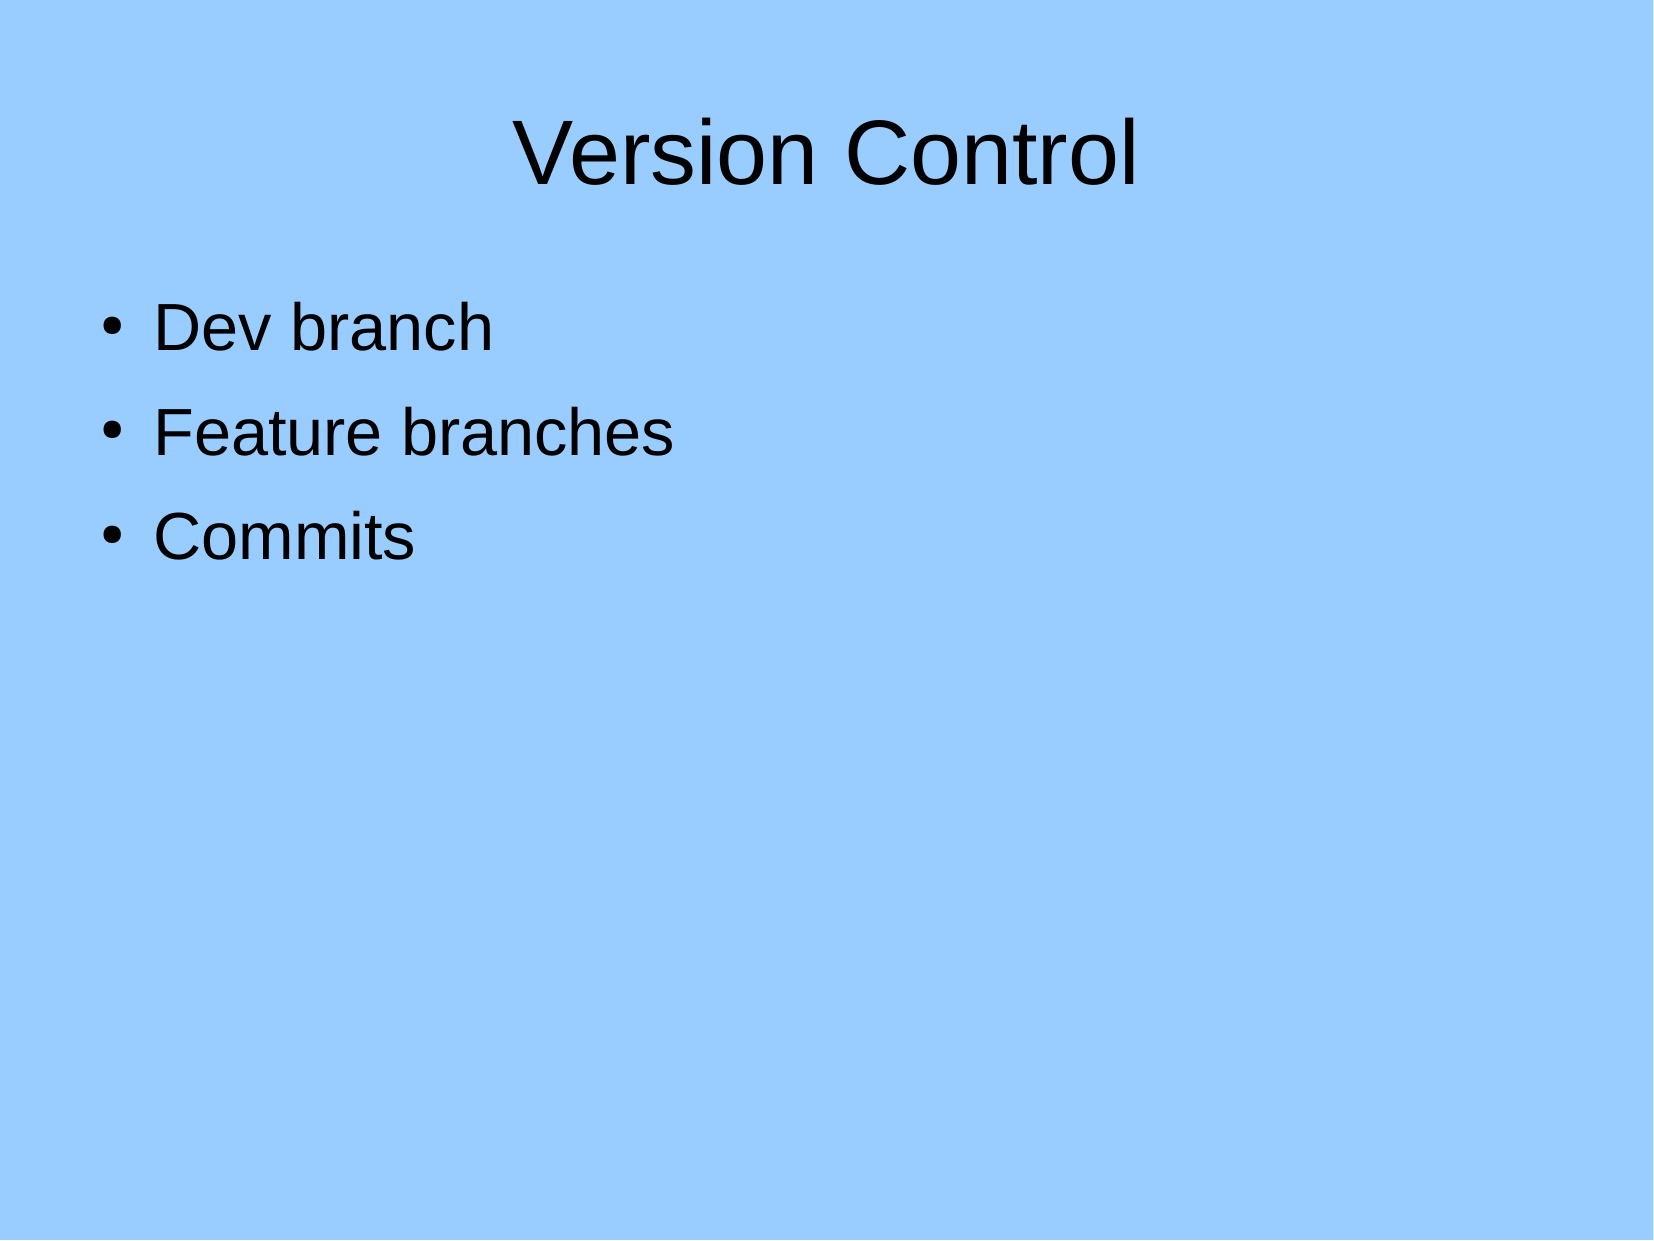

# Version Control
Dev branch
Feature branches
Commits